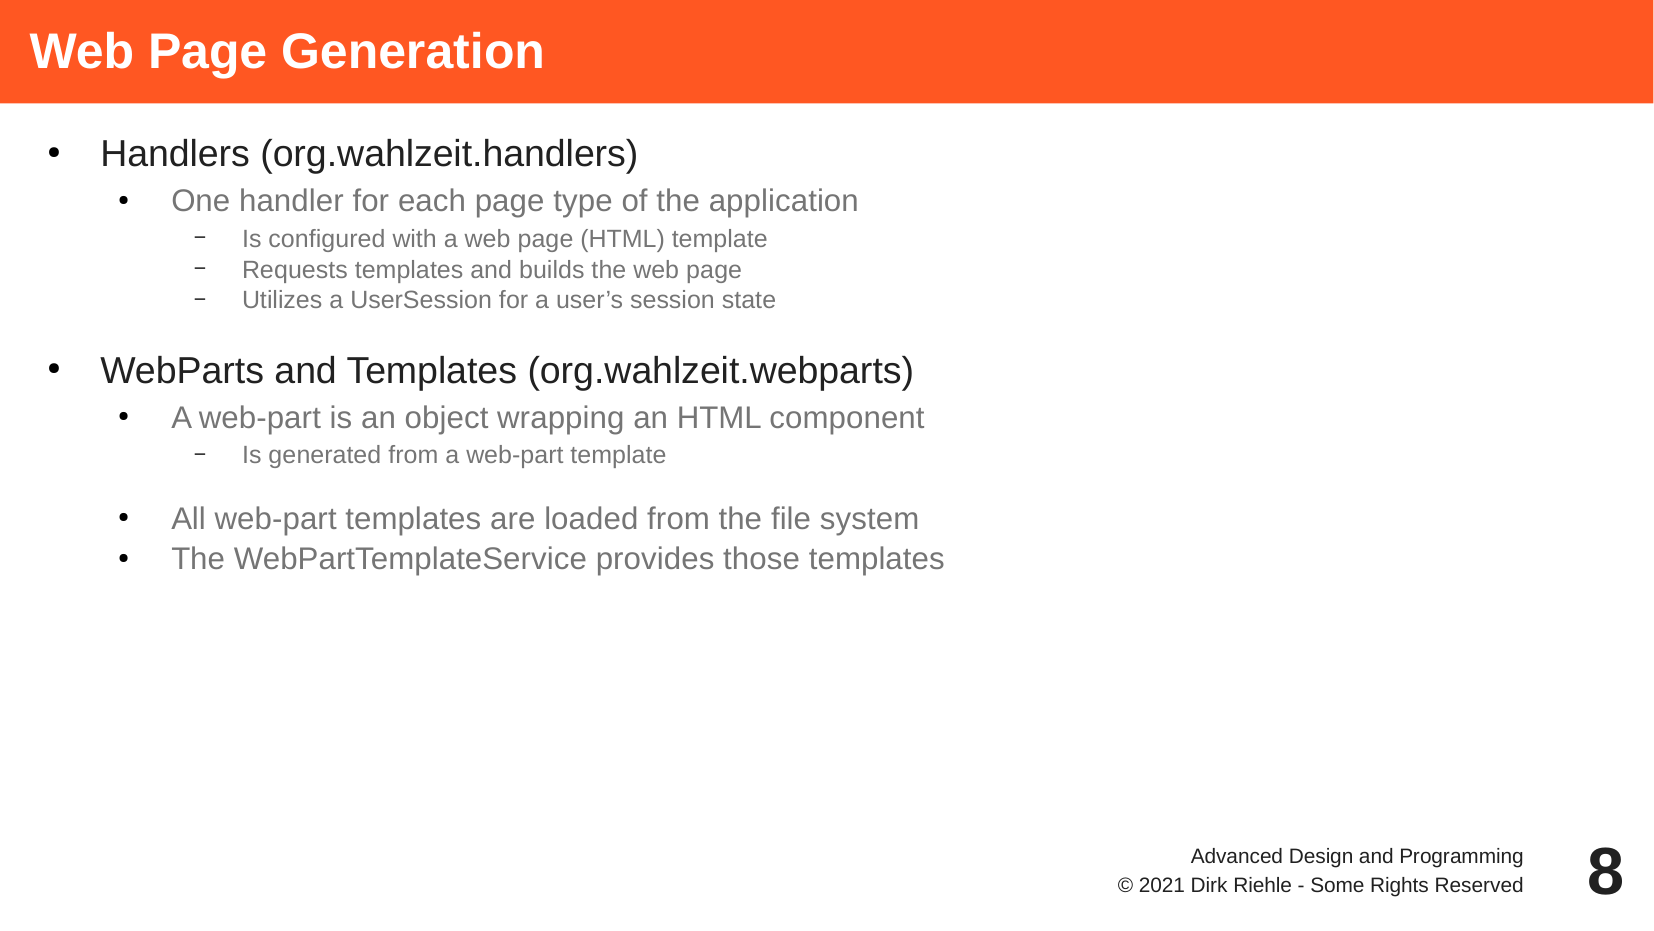

# Web Page Generation
Handlers (org.wahlzeit.handlers)
One handler for each page type of the application
Is configured with a web page (HTML) template
Requests templates and builds the web page
Utilizes a UserSession for a user’s session state
WebParts and Templates (org.wahlzeit.webparts)
A web-part is an object wrapping an HTML component
Is generated from a web-part template
All web-part templates are loaded from the file system
The WebPartTemplateService provides those templates
Advanced Design and Programming
8
© 2021 Dirk Riehle - Some Rights Reserved